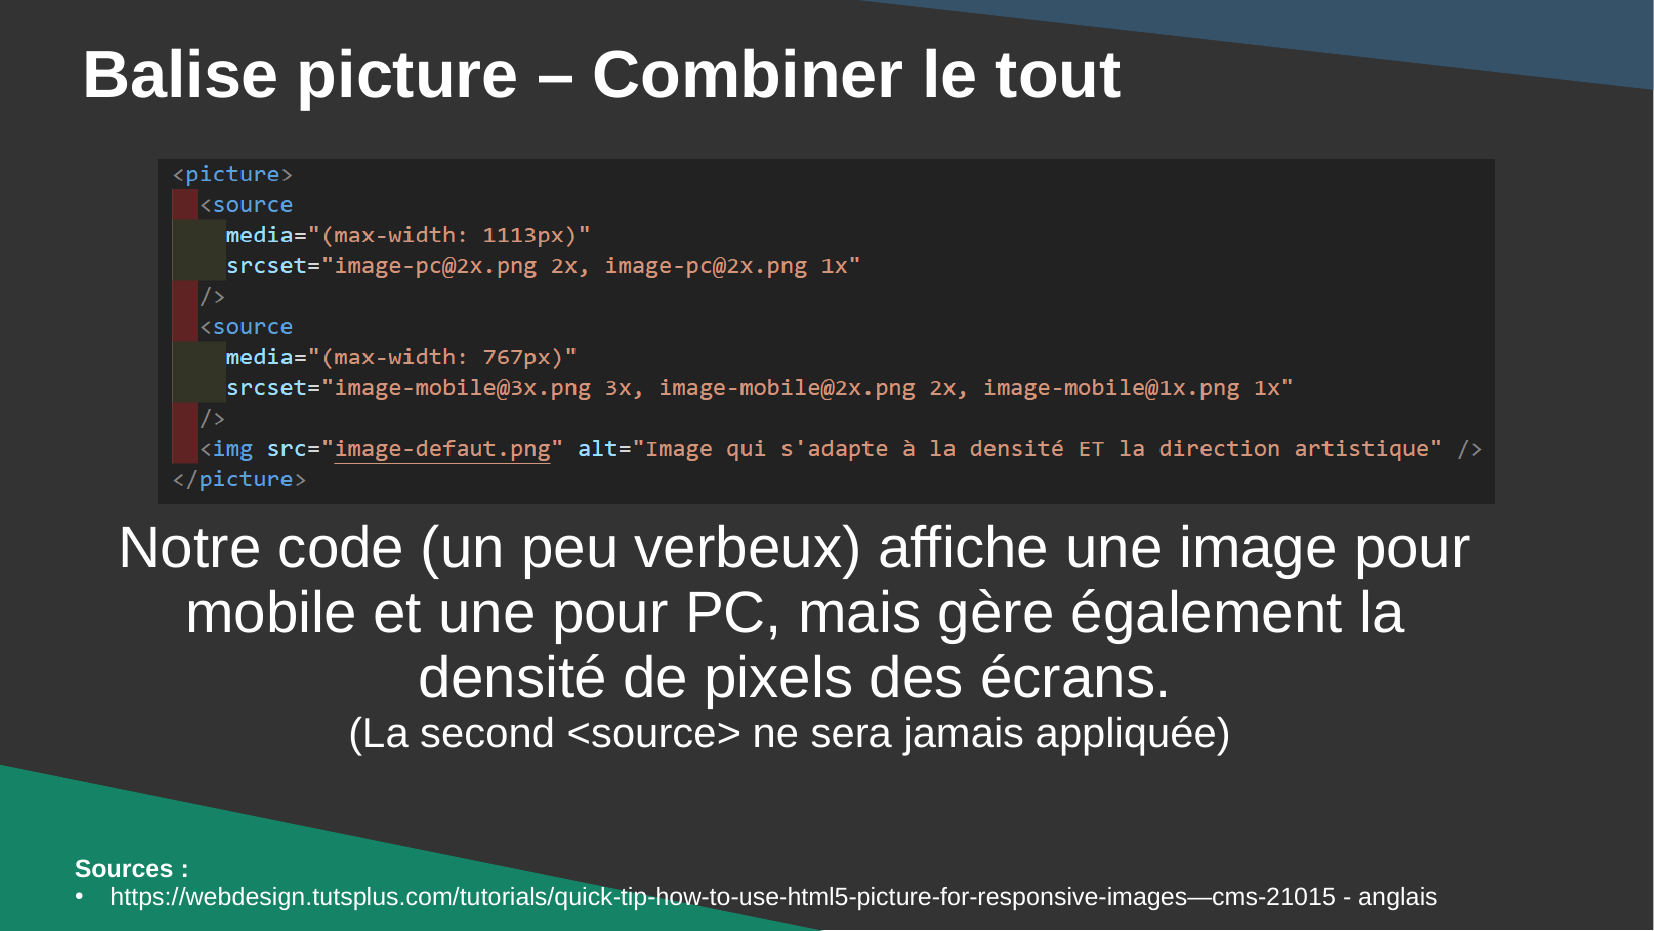

# Balise picture – Combiner le tout
Notre code (un peu verbeux) affiche une image pour mobile et une pour PC, mais gère également la densité de pixels des écrans.
(La second <source> ne sera jamais appliquée)
Sources :
https://webdesign.tutsplus.com/tutorials/quick-tip-how-to-use-html5-picture-for-responsive-images—cms-21015 - anglais